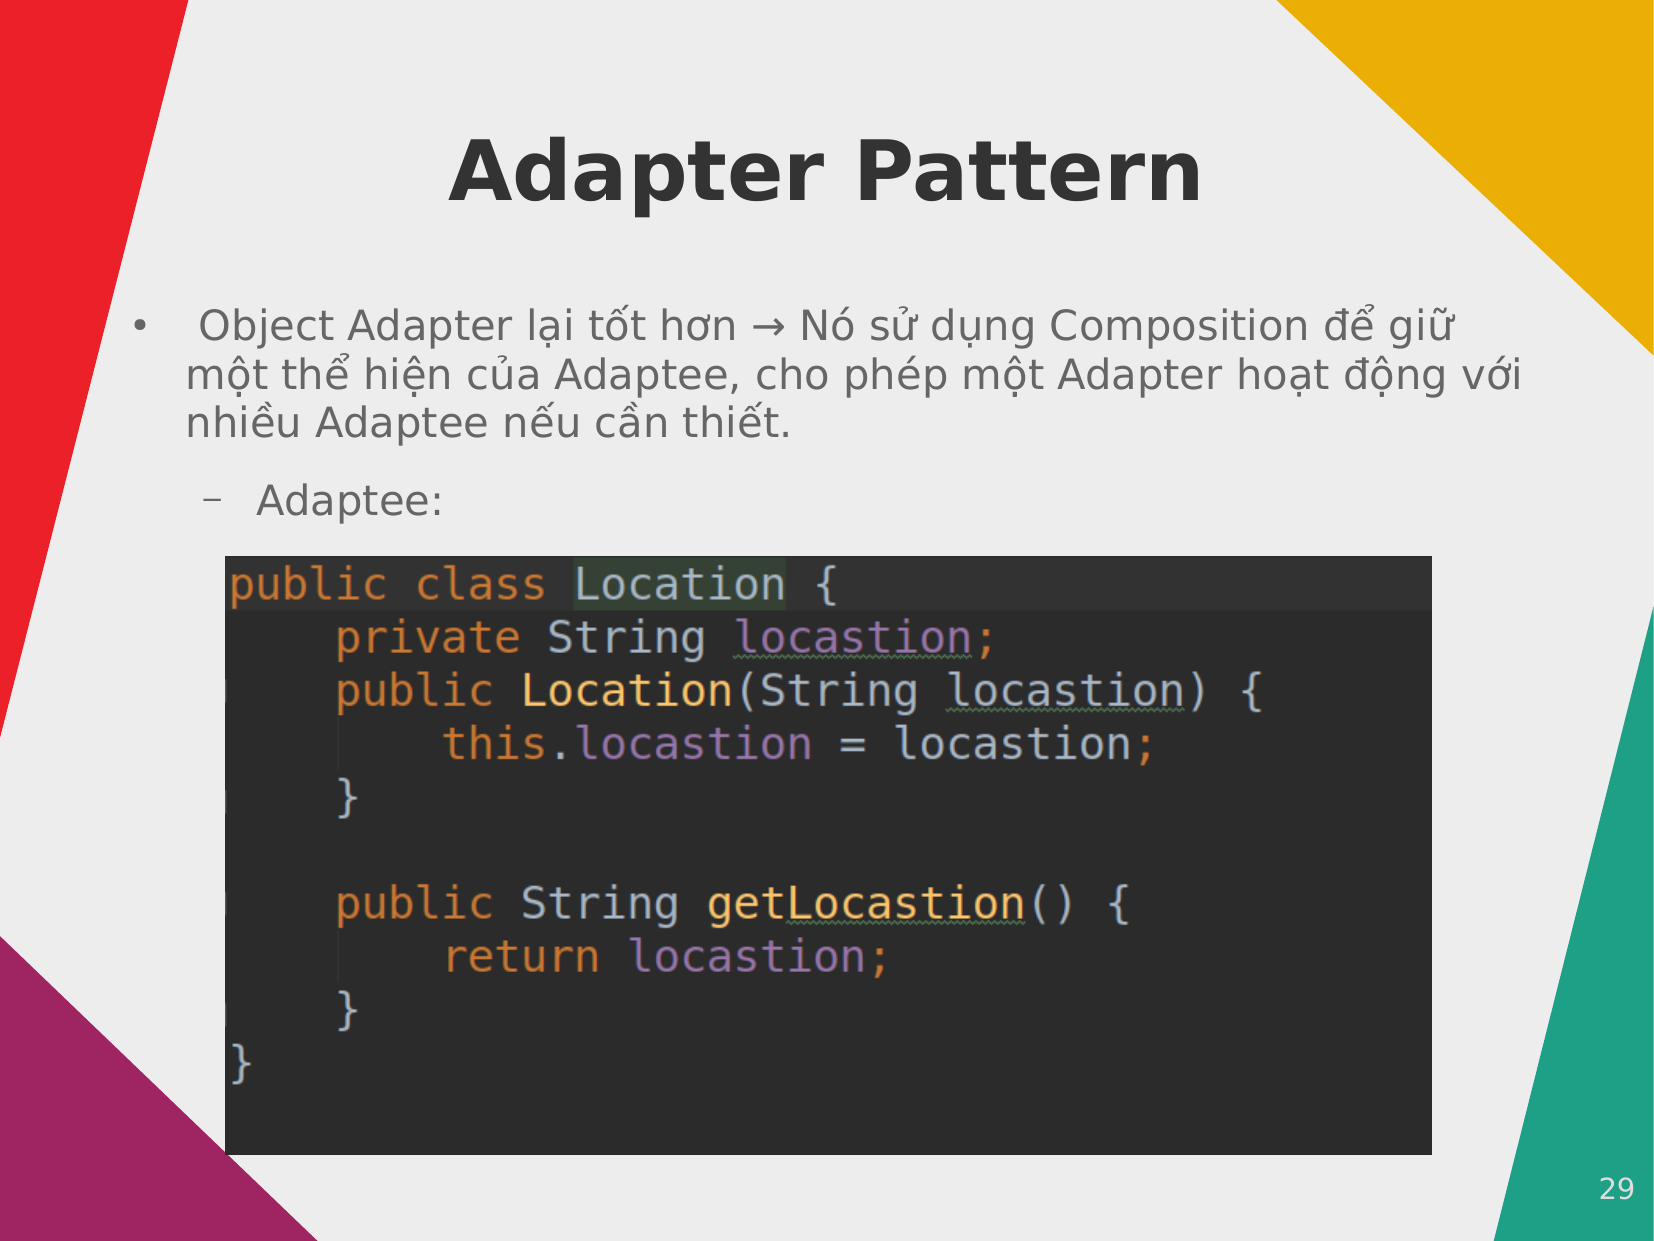

# Adapter Pattern
 Object Adapter lại tốt hơn → Nó sử dụng Composition để giữ một thể hiện của Adaptee, cho phép một Adapter hoạt động với nhiều Adaptee nếu cần thiết.
Adaptee:
29